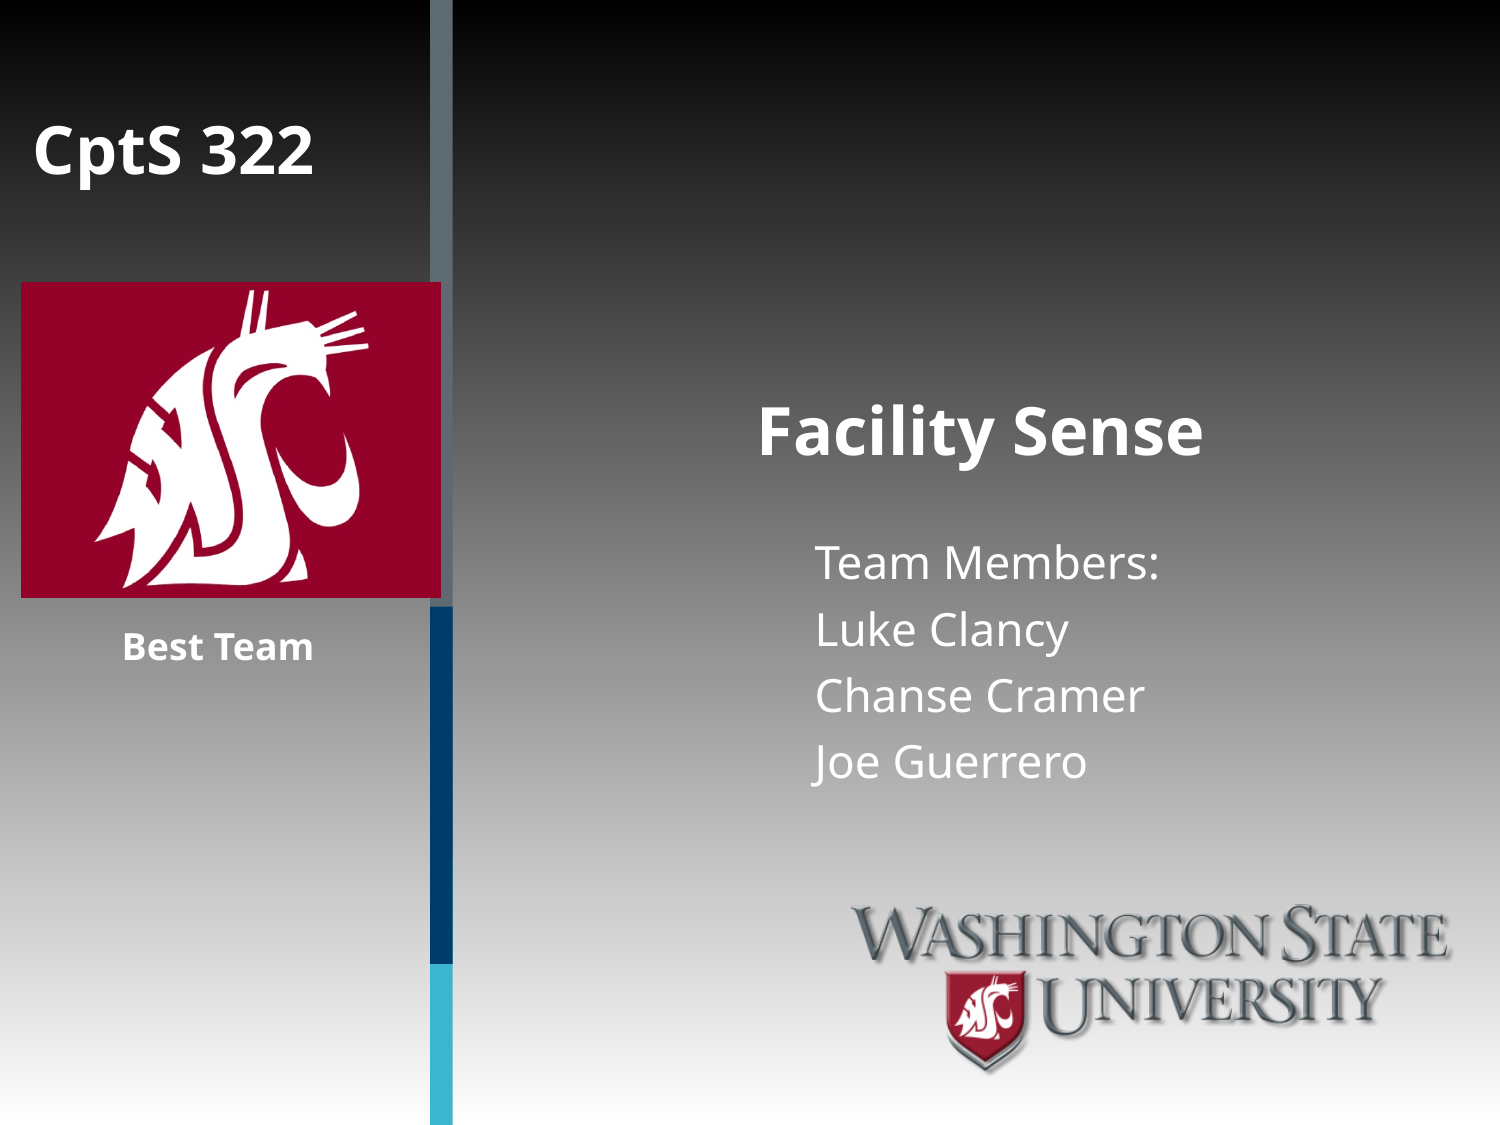

CptS 322
# Facility Sense
Team Members:
Luke Clancy
Chanse Cramer
Joe Guerrero
Best Team